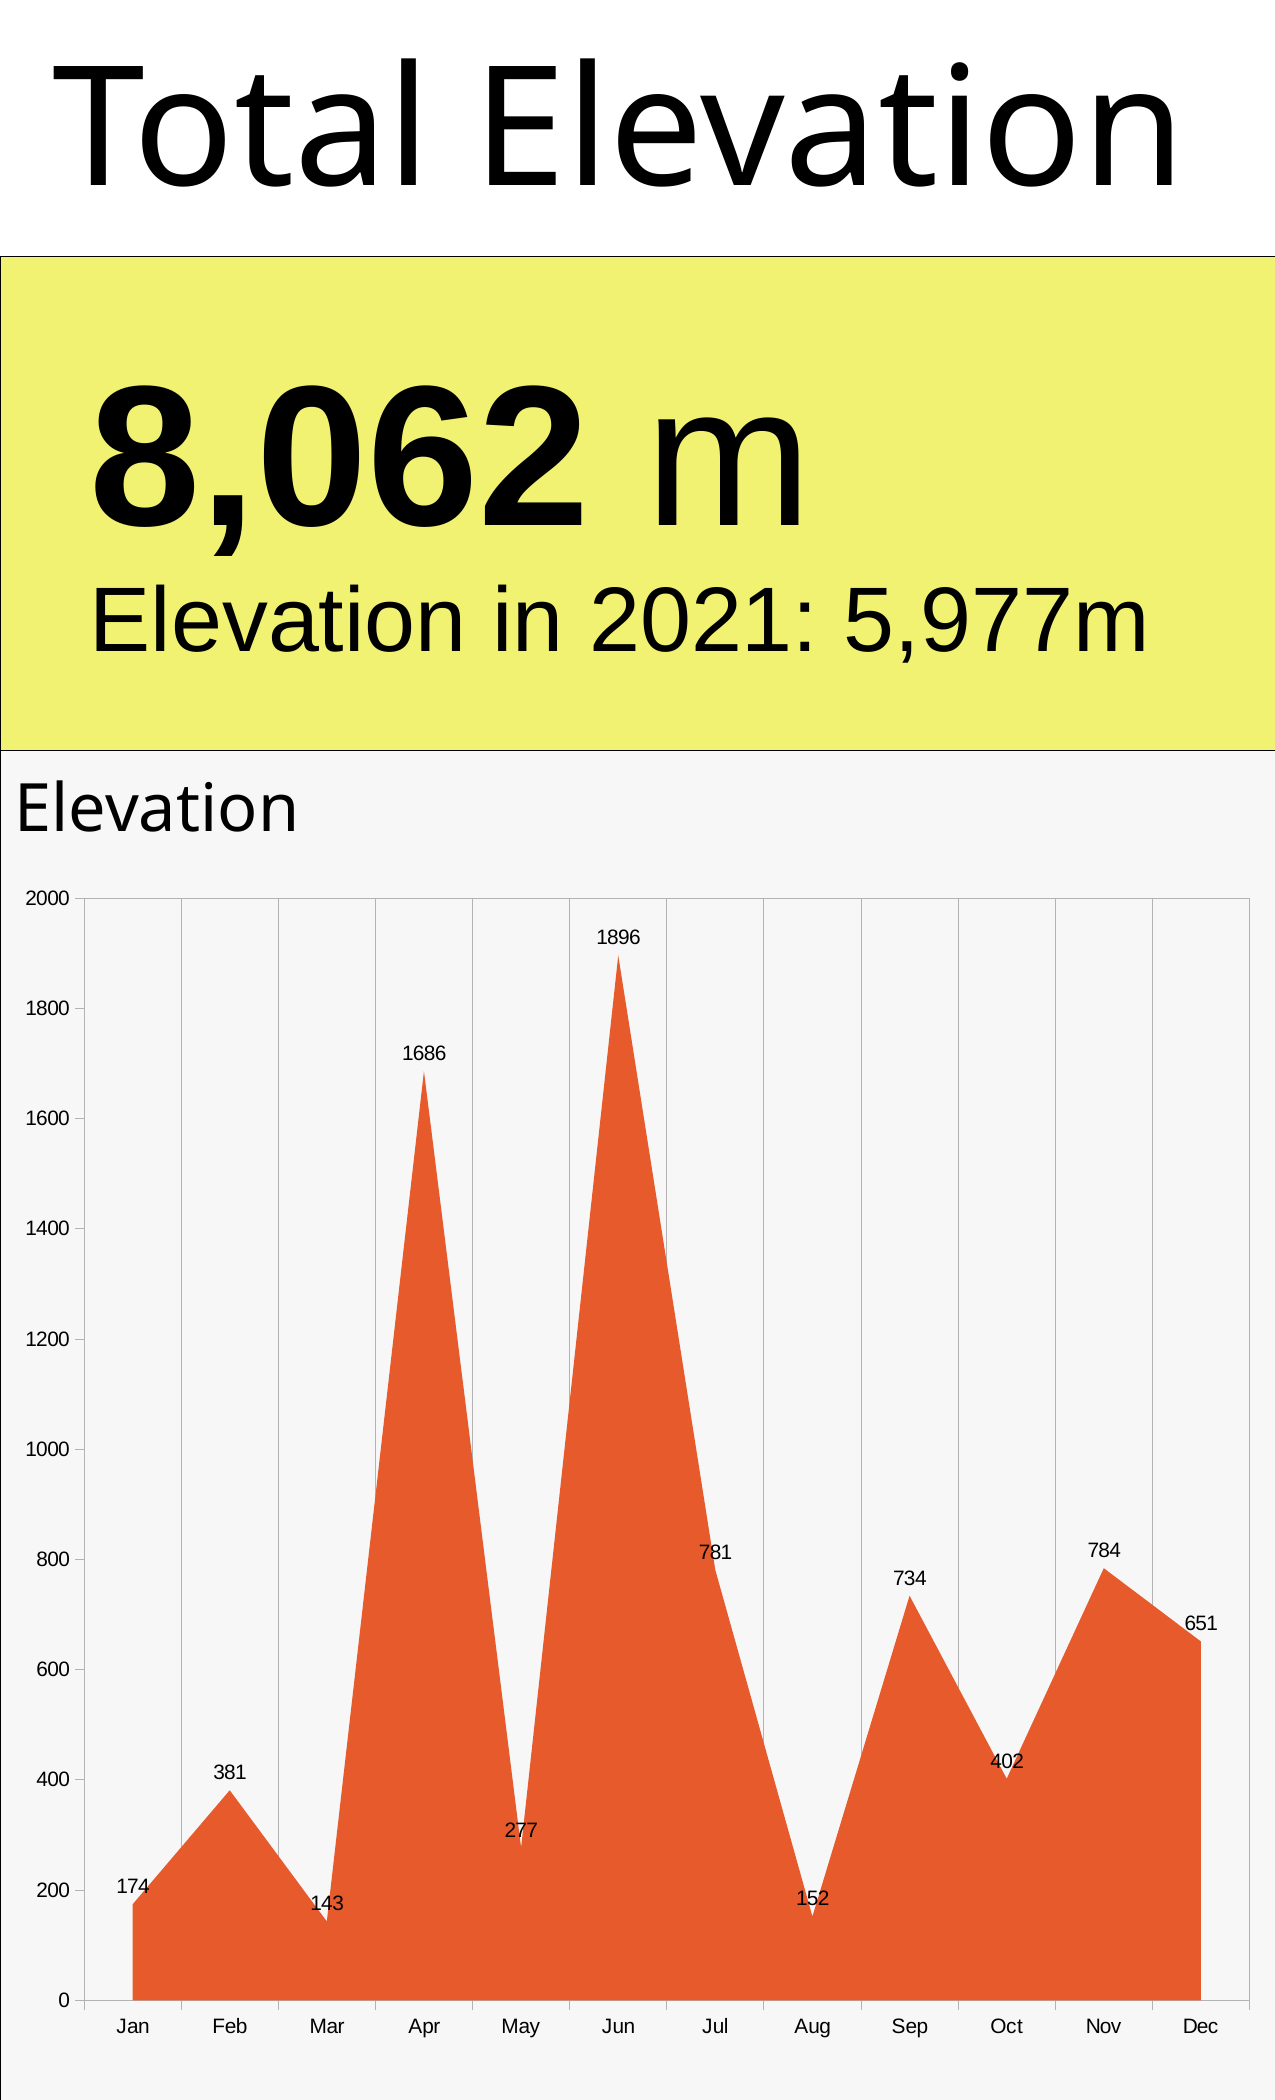

Total Elevation
8,062 m
Elevation in 2021: 5,977m
Elevation
### Chart
| Category | Column 1 |
|---|---|
| Jan | 174.0 |
| Feb | 381.0 |
| Mar | 143.0 |
| Apr | 1686.0 |
| May | 277.0 |
| Jun | 1896.0 |
| Jul | 781.0 |
| Aug | 152.0 |
| Sep | 734.0 |
| Oct | 402.0 |
| Nov | 784.0 |
| Dec | 651.0 |